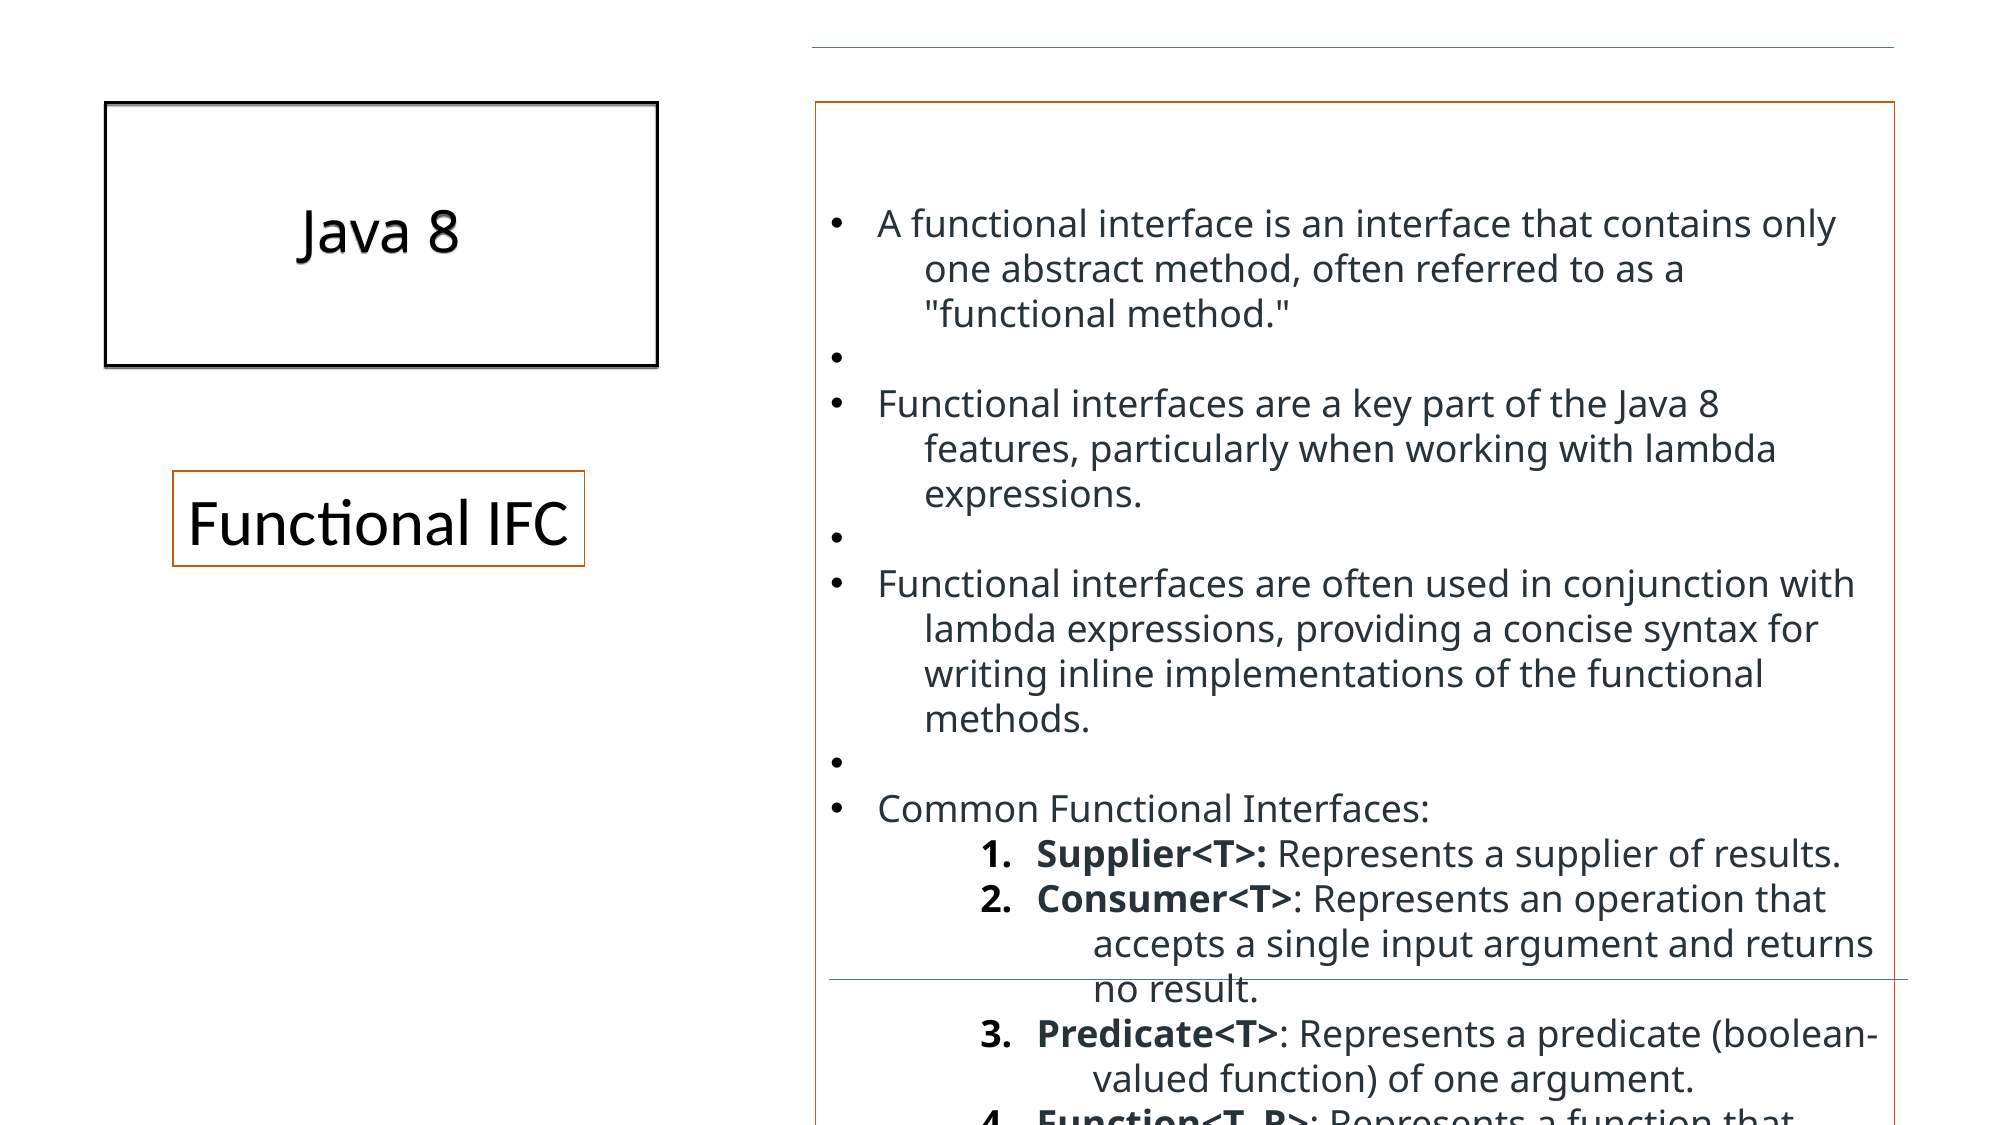

# Java 8
For example, a Web browser can do several things at the same time:
A functional interface is an interface that contains only one abstract method, often referred to as a "functional method."
Functional interfaces are a key part of the Java 8 features, particularly when working with lambda expressions.
Functional interfaces are often used in conjunction with lambda expressions, providing a concise syntax for writing inline implementations of the functional methods.
Common Functional Interfaces:
Supplier<T>: Represents a supplier of results.
Consumer<T>: Represents an operation that accepts a single input argument and returns no result.
Predicate<T>: Represents a predicate (boolean-valued function) of one argument.
Function<T, R>: Represents a function that takes one
Functional IFC